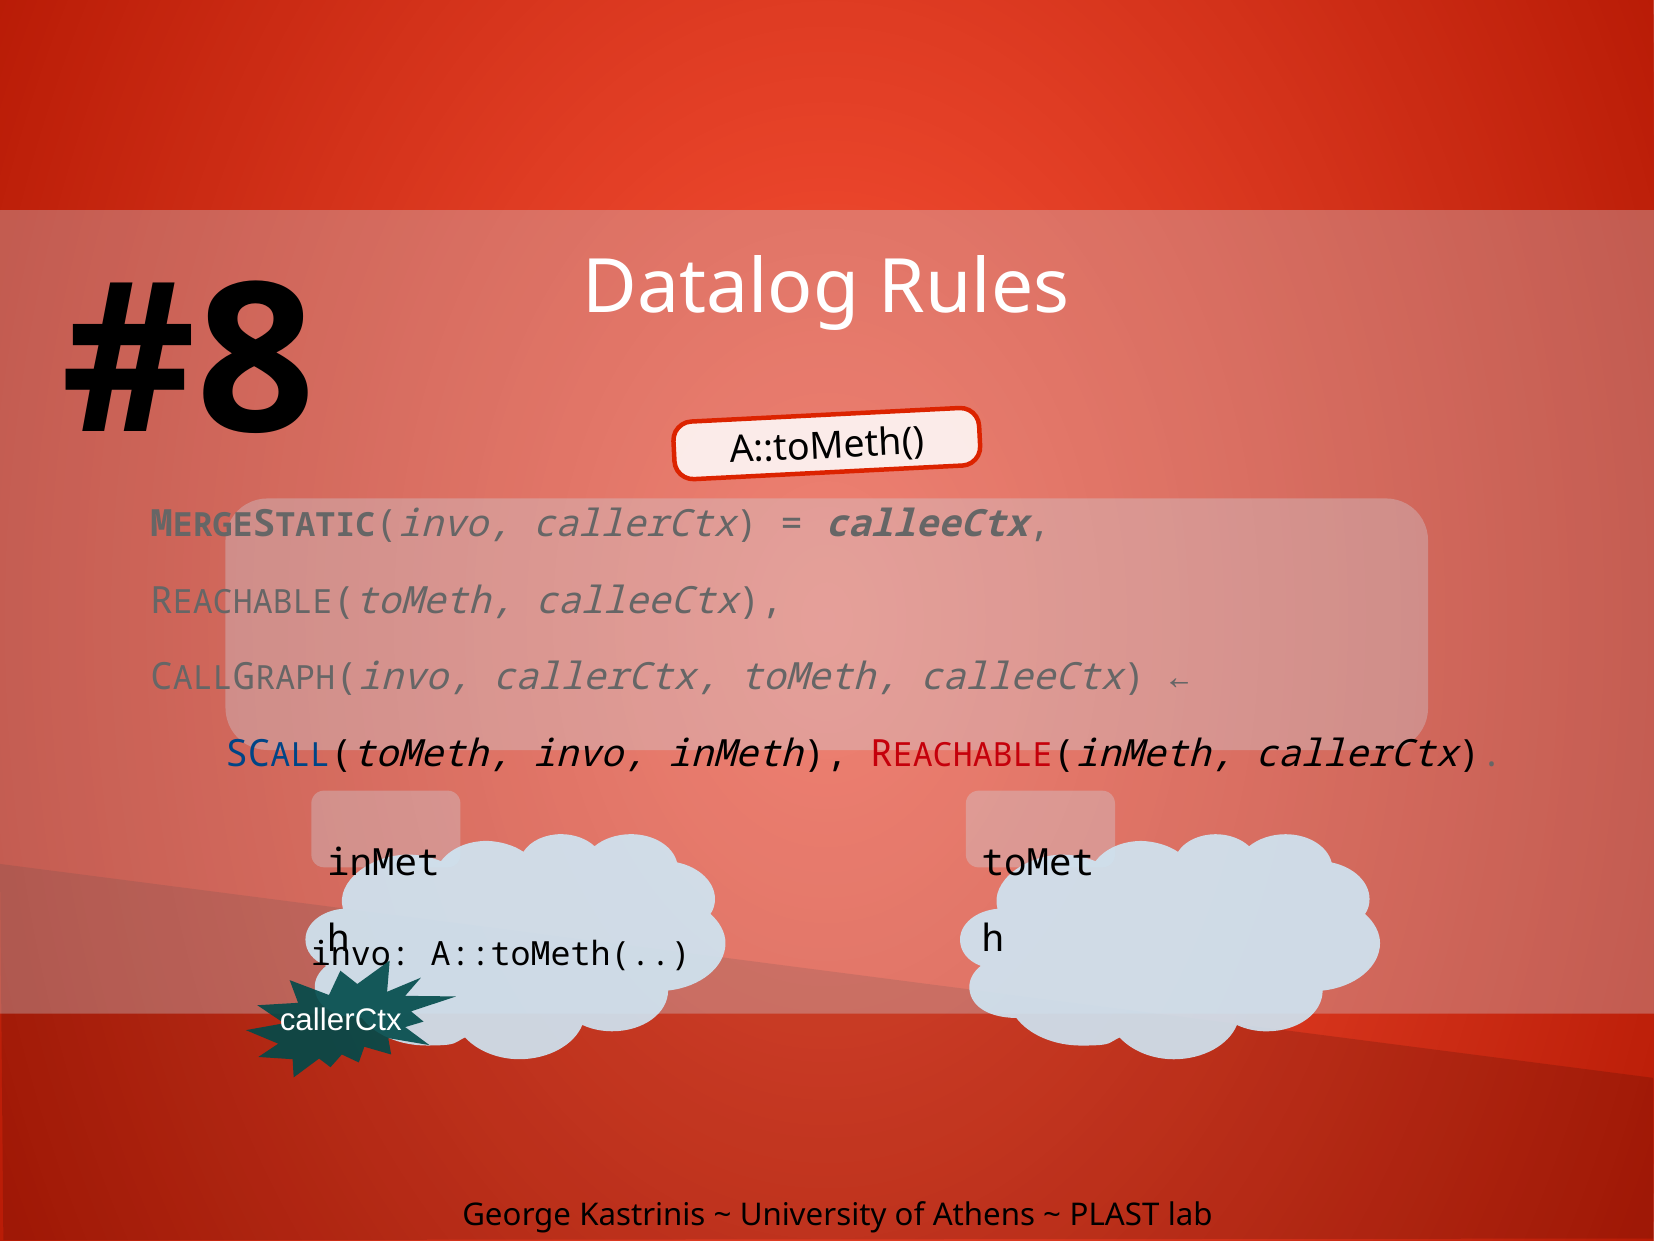

#8
Datalog Rules
A::toMeth()
MERGESTATIC(invo, callerCtx) = calleeCtx,
REACHABLE(toMeth, calleeCtx),
CALLGRAPH(invo, callerCtx, toMeth, calleeCtx) ←
	SCALL(toMeth, invo, inMeth), REACHABLE(inMeth, callerCtx).
inMeth
toMeth
invo: A::toMeth(..)
callerCtx
George Kastrinis ~ University of Athens ~ PLAST lab